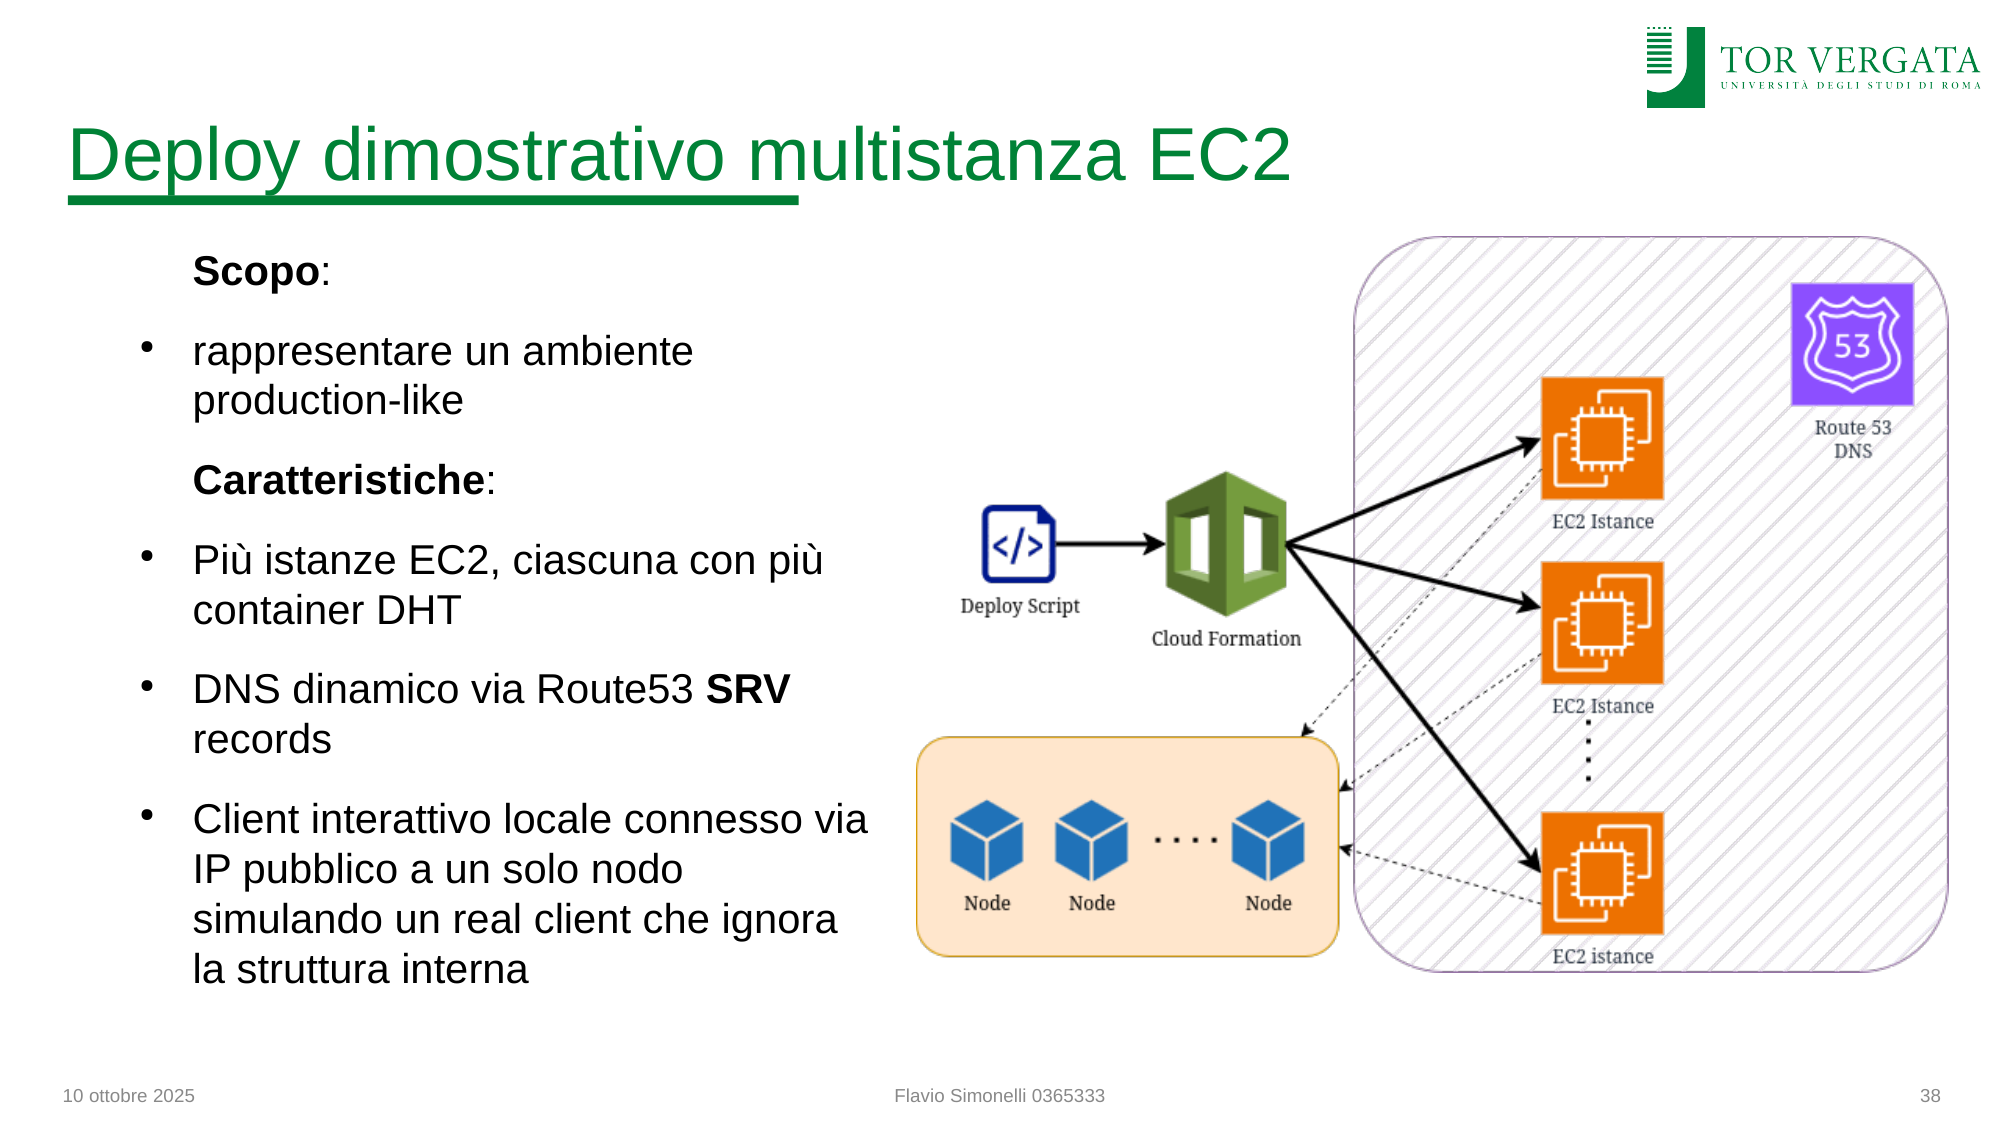

# Deploy dimostrativo multistanza EC2
Scopo:
rappresentare un ambiente production-like
Caratteristiche:
Più istanze EC2, ciascuna con più container DHT
DNS dinamico via Route53 SRV records
Client interattivo locale connesso via IP pubblico a un solo nodo simulando un real client che ignora la struttura interna
10 ottobre 2025
Flavio Simonelli 0365333
38